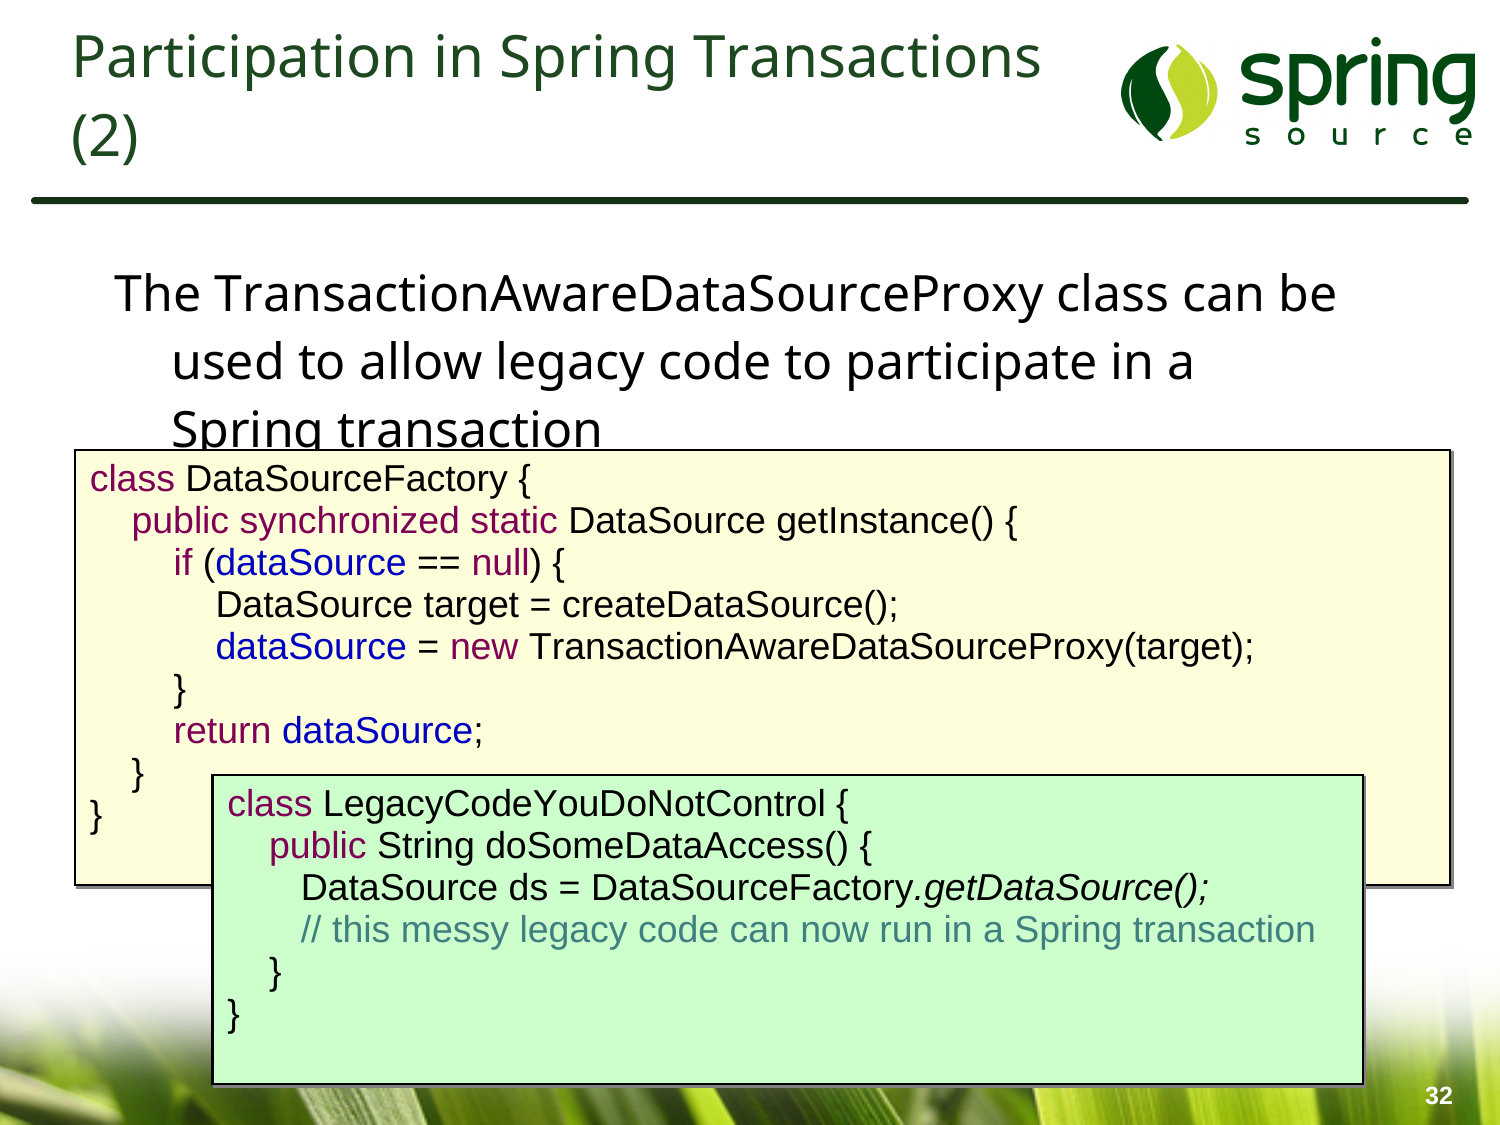

# Participation in Spring Transactions (2)
The TransactionAwareDataSourceProxy class can be used to allow legacy code to participate in a Spring transaction
class DataSourceFactory {
 public synchronized static DataSource getInstance() {
 if (dataSource == null) {
 DataSource target = createDataSource();
 dataSource = new TransactionAwareDataSourceProxy(target);
 }
 return dataSource;
 }
}
class LegacyCodeYouDoNotControl {
 public String doSomeDataAccess() {
 DataSource ds = DataSourceFactory.getDataSource();
 // this messy legacy code can now run in a Spring transaction
 }
}